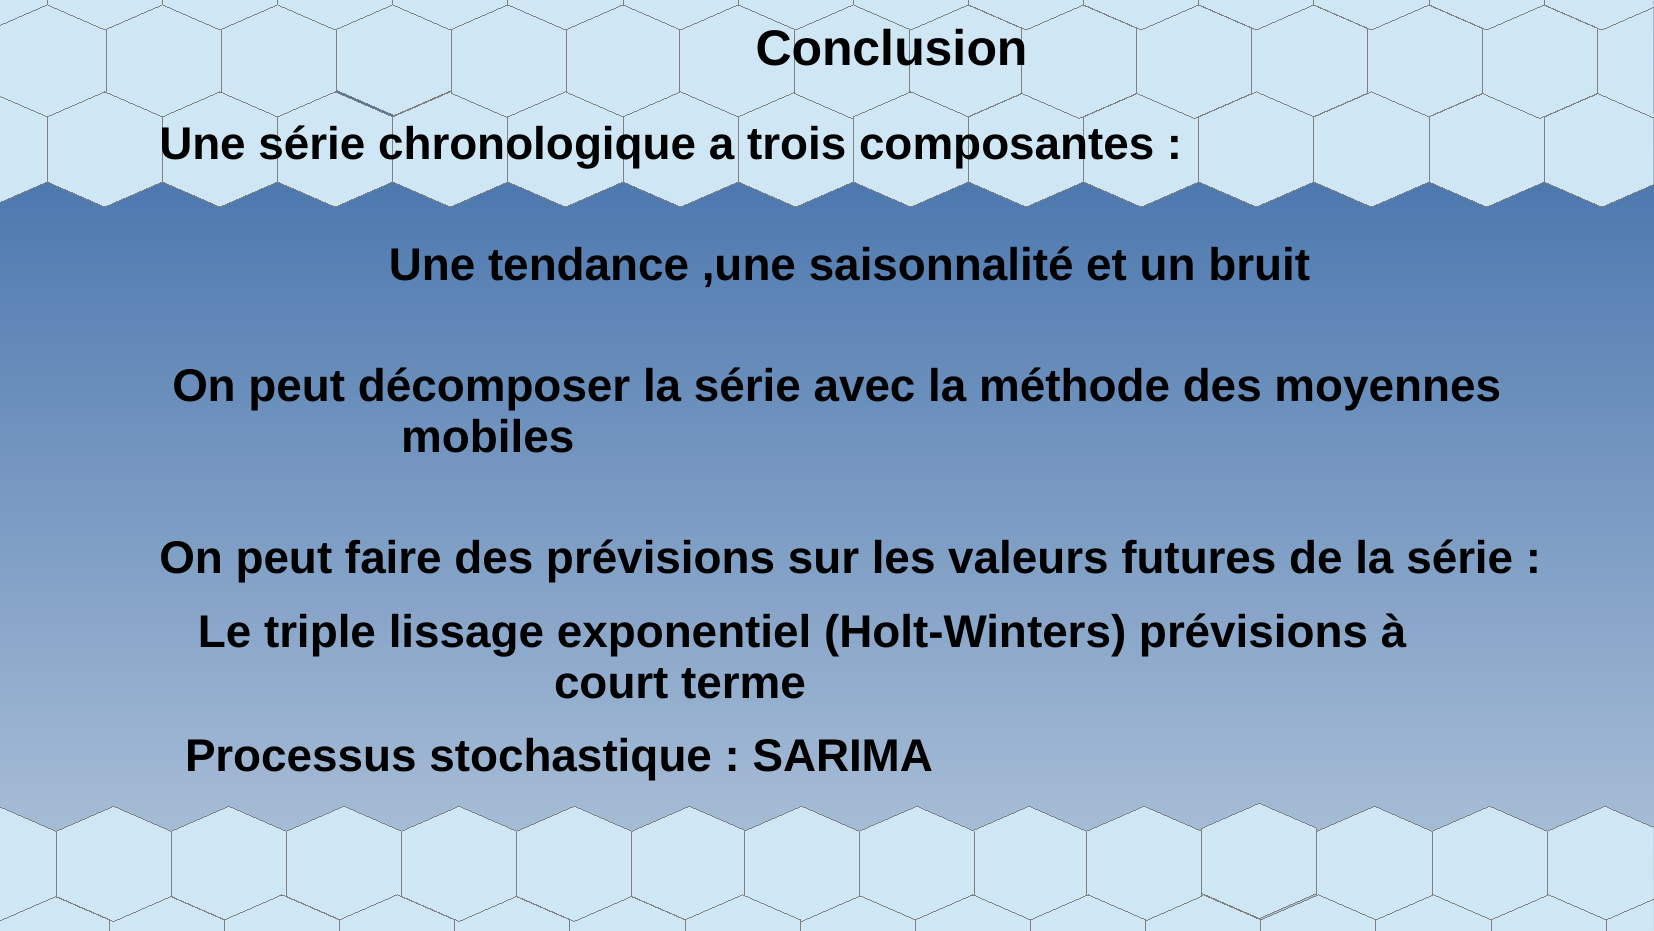

# Conclusion
Une série chronologique a trois composantes :
 Une tendance ,une saisonnalité et un bruit
 On peut décomposer la série avec la méthode des moyennes mobiles
On peut faire des prévisions sur les valeurs futures de la série :
 Le triple lissage exponentiel (Holt-Winters) prévisions à court terme
 Processus stochastique : SARIMA